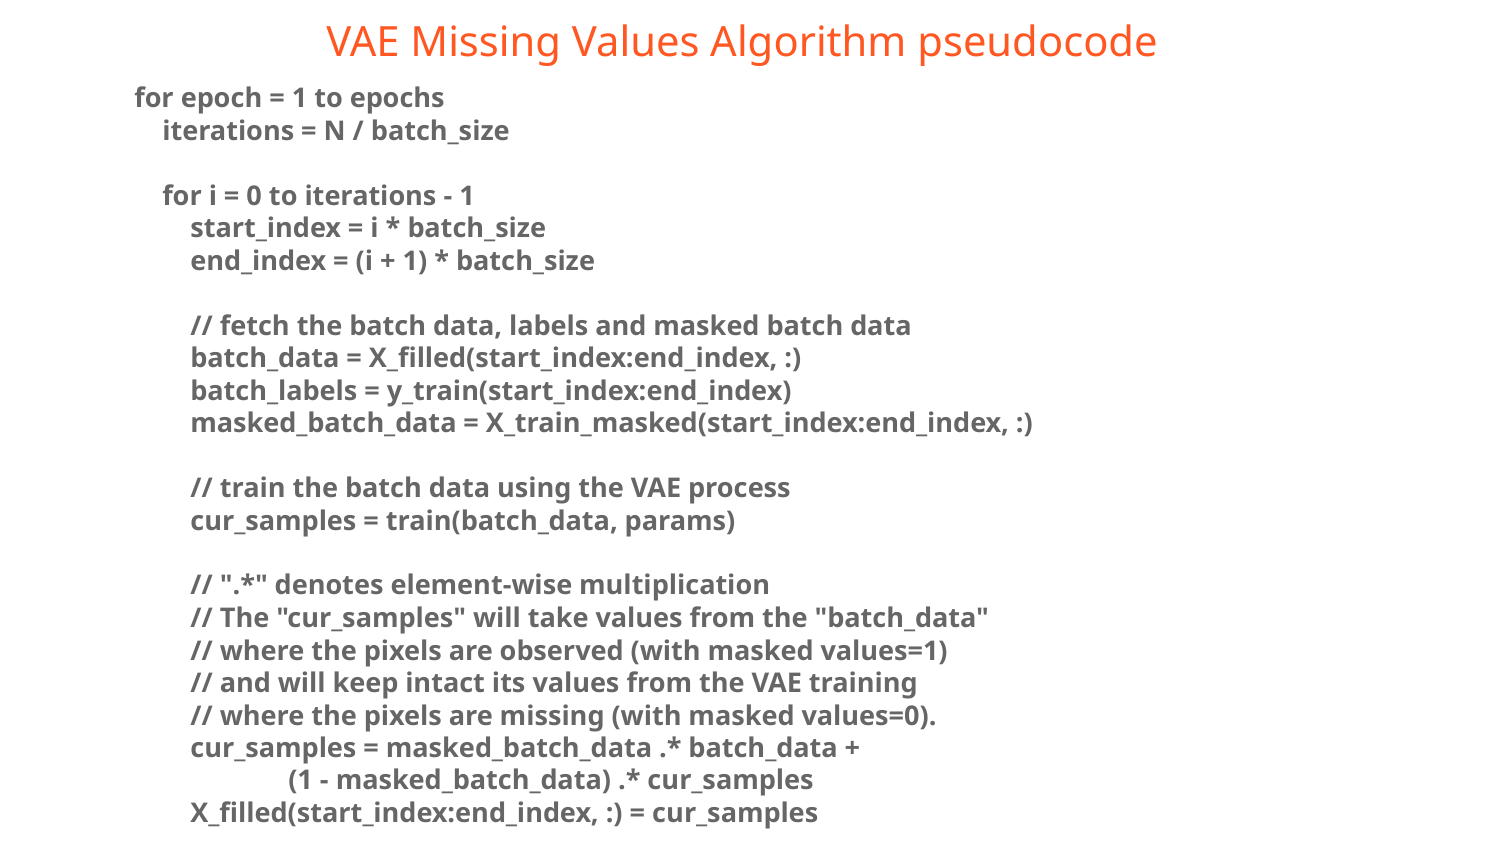

# VAE Missing Values Algorithm pseudocode
for epoch = 1 to epochs
 iterations = N / batch_size
 for i = 0 to iterations - 1
 start_index = i * batch_size
 end_index = (i + 1) * batch_size
 // fetch the batch data, labels and masked batch data
 batch_data = X_filled(start_index:end_index, :)
 batch_labels = y_train(start_index:end_index)
 masked_batch_data = X_train_masked(start_index:end_index, :)
 // train the batch data using the VAE process
 cur_samples = train(batch_data, params)
 // ".*" denotes element-wise multiplication
 // The "cur_samples" will take values from the "batch_data"
 // where the pixels are observed (with masked values=1)
 // and will keep intact its values from the VAE training
 // where the pixels are missing (with masked values=0).
 cur_samples = masked_batch_data .* batch_data +
 (1 - masked_batch_data) .* cur_samples
 X_filled(start_index:end_index, :) = cur_samples